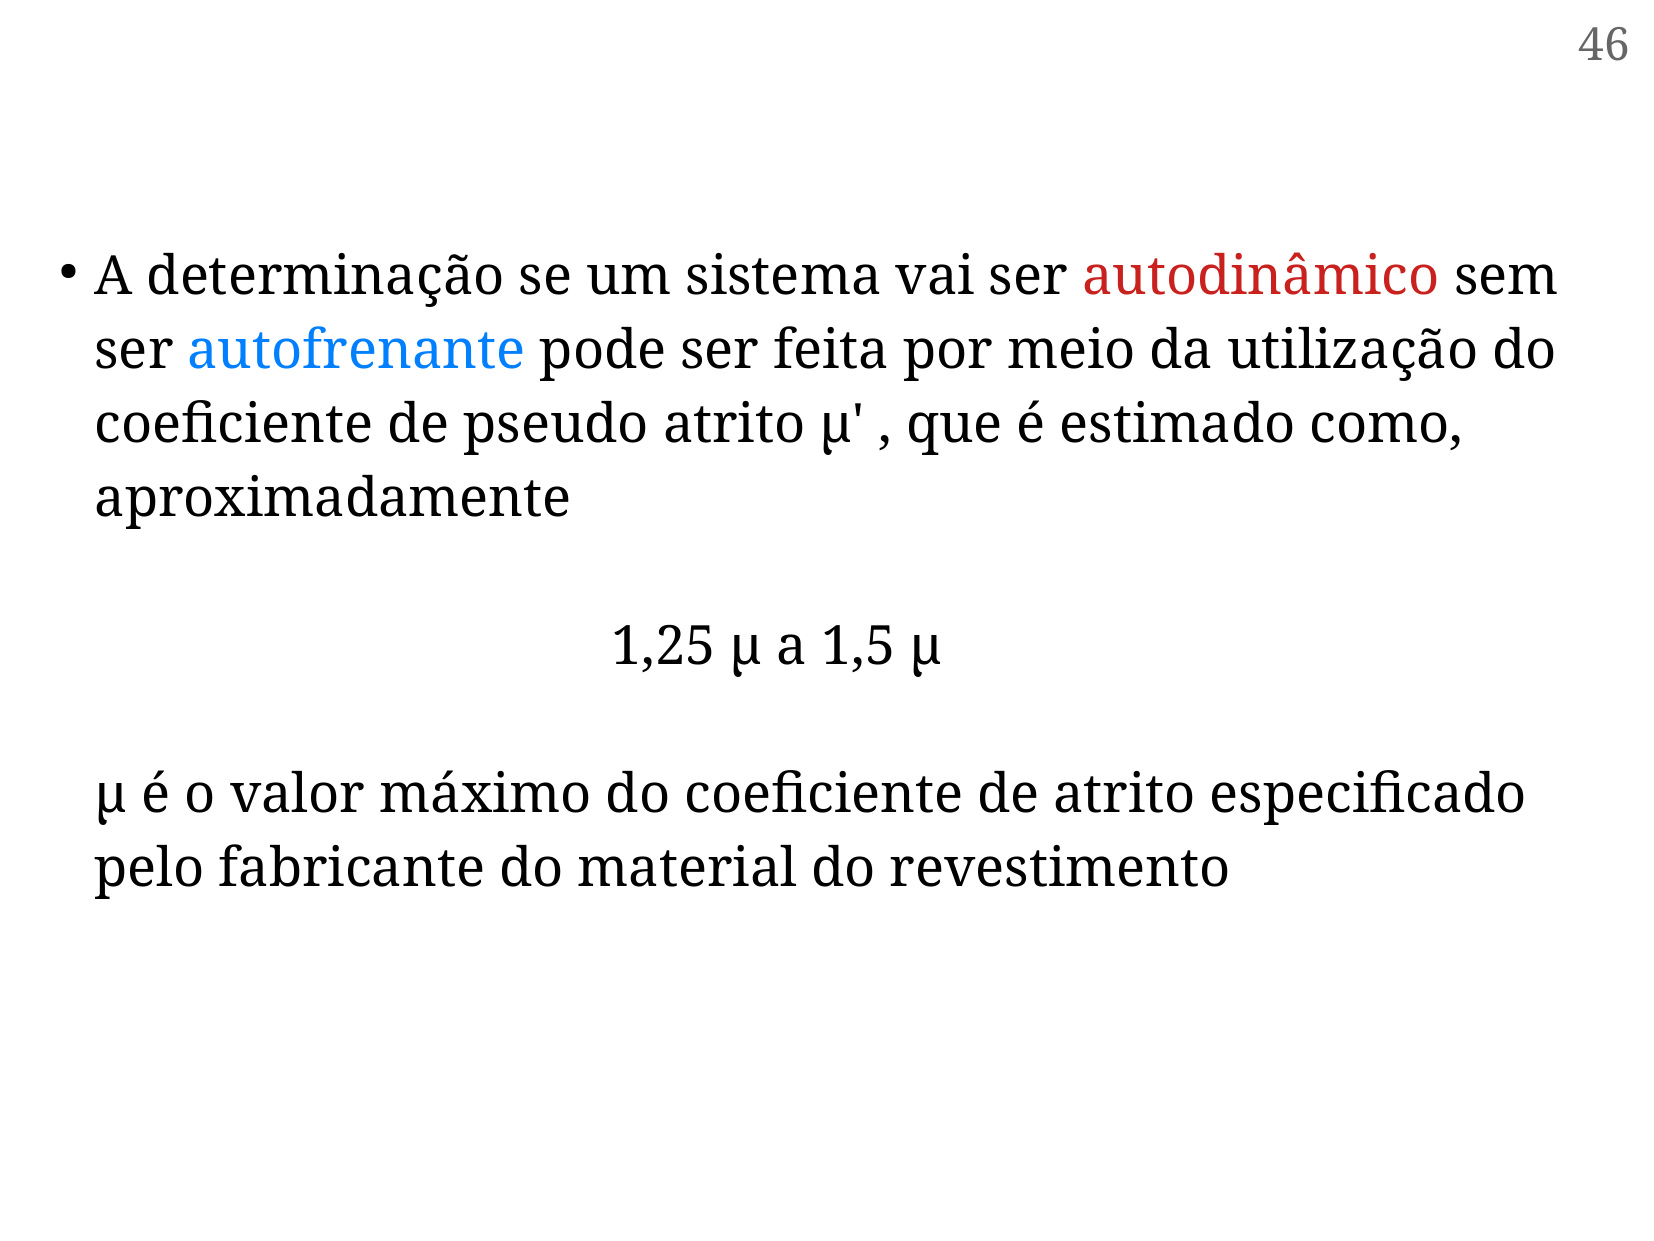

46
#
A determinação se um sistema vai ser autodinâmico sem ser autofrenante pode ser feita por meio da utilização do coeficiente de pseudo atrito µ' , que é estimado como, aproximadamente
							1,25 µ a 1,5 µ
µ é o valor máximo do coeficiente de atrito especificado pelo fabricante do material do revestimento